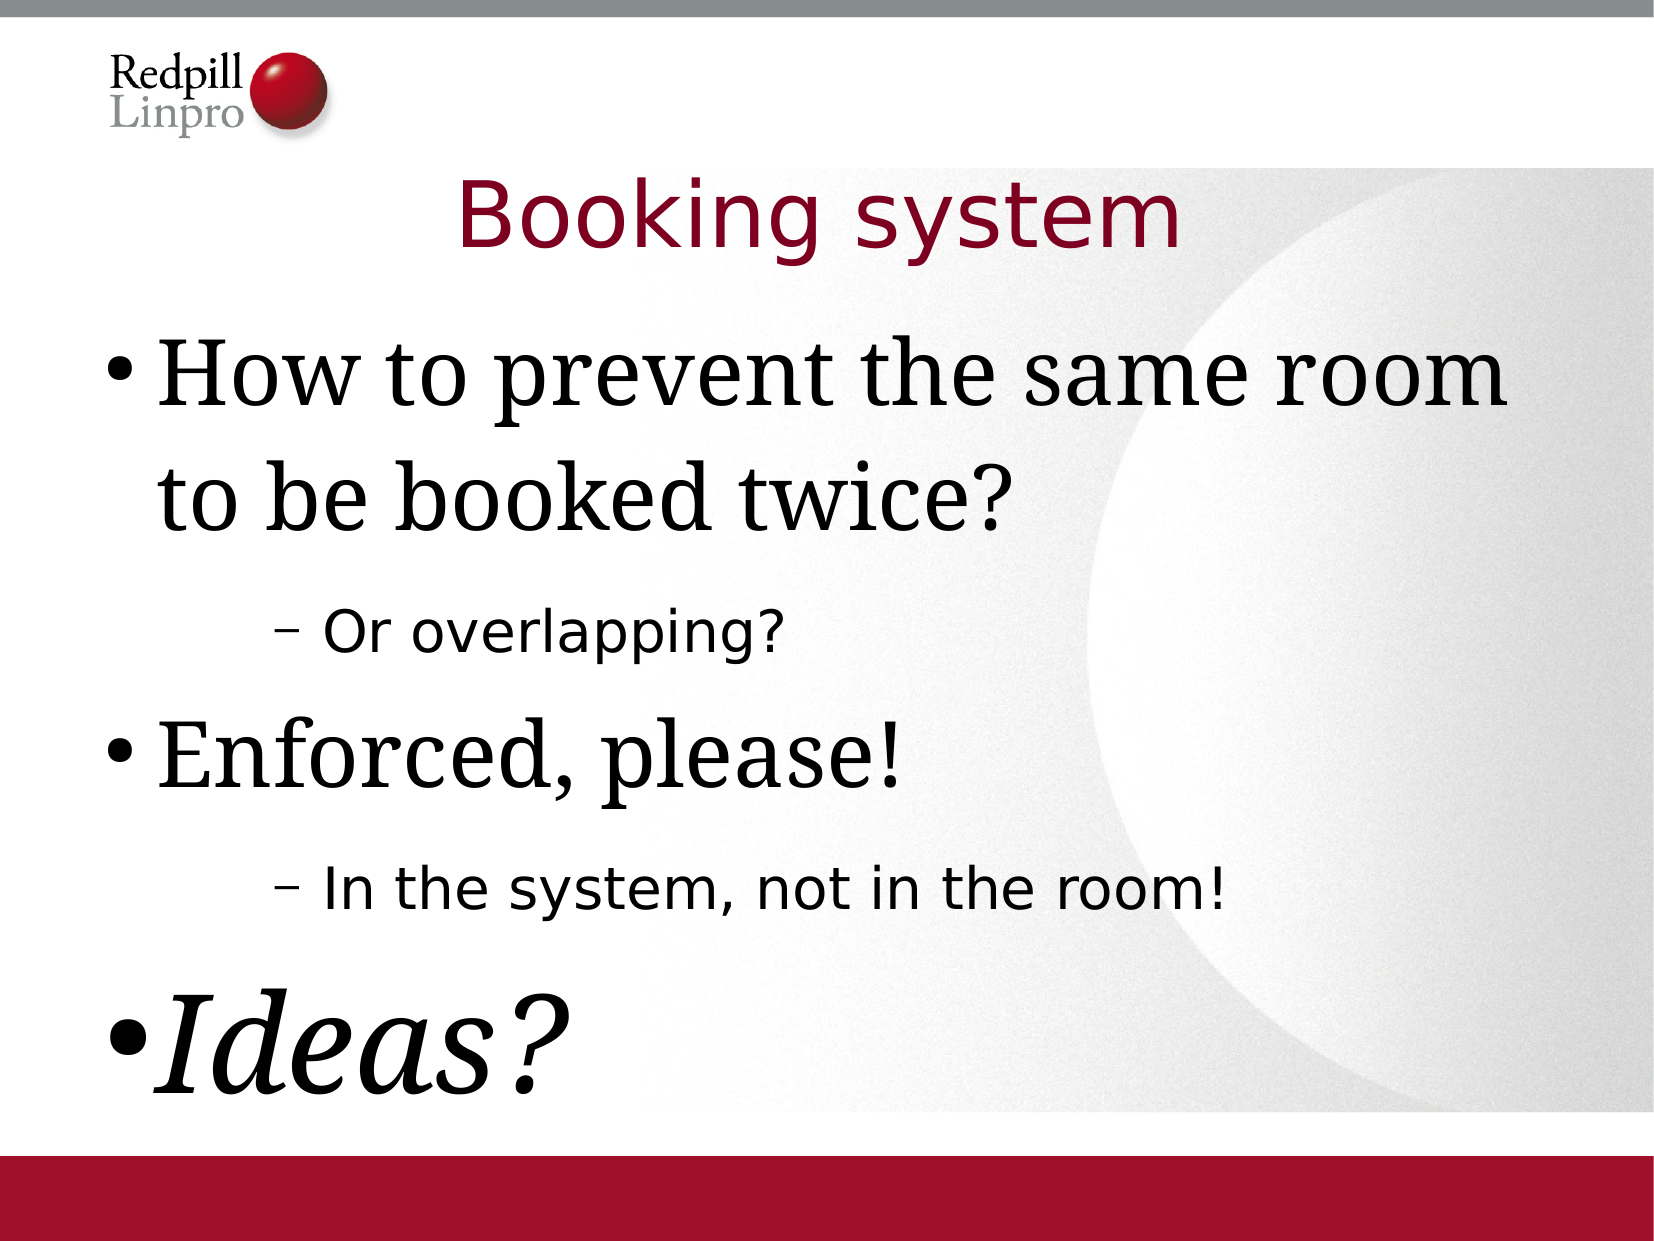

# Booking system
How to prevent the same room to be booked twice?
Or overlapping?
Enforced, please!
In the system, not in the room!
Ideas?